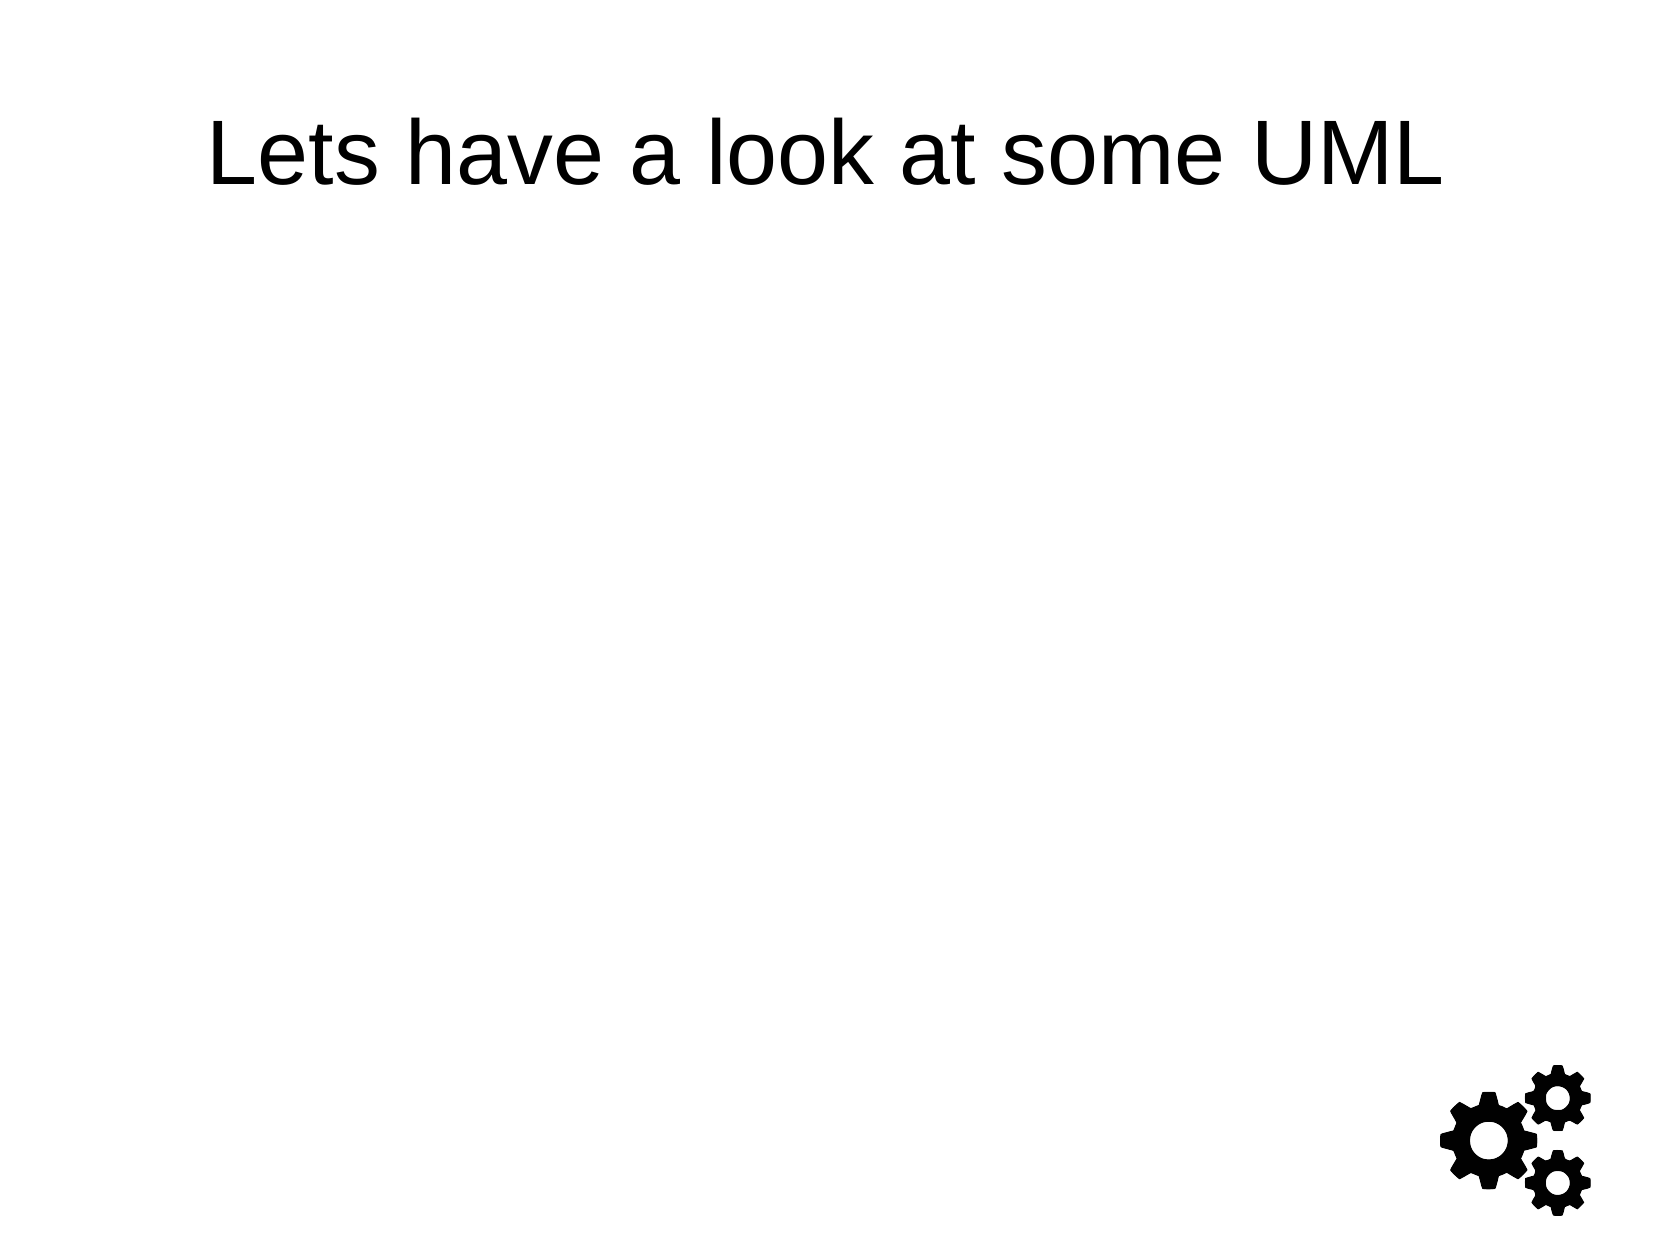

# Lets have a look at some UML